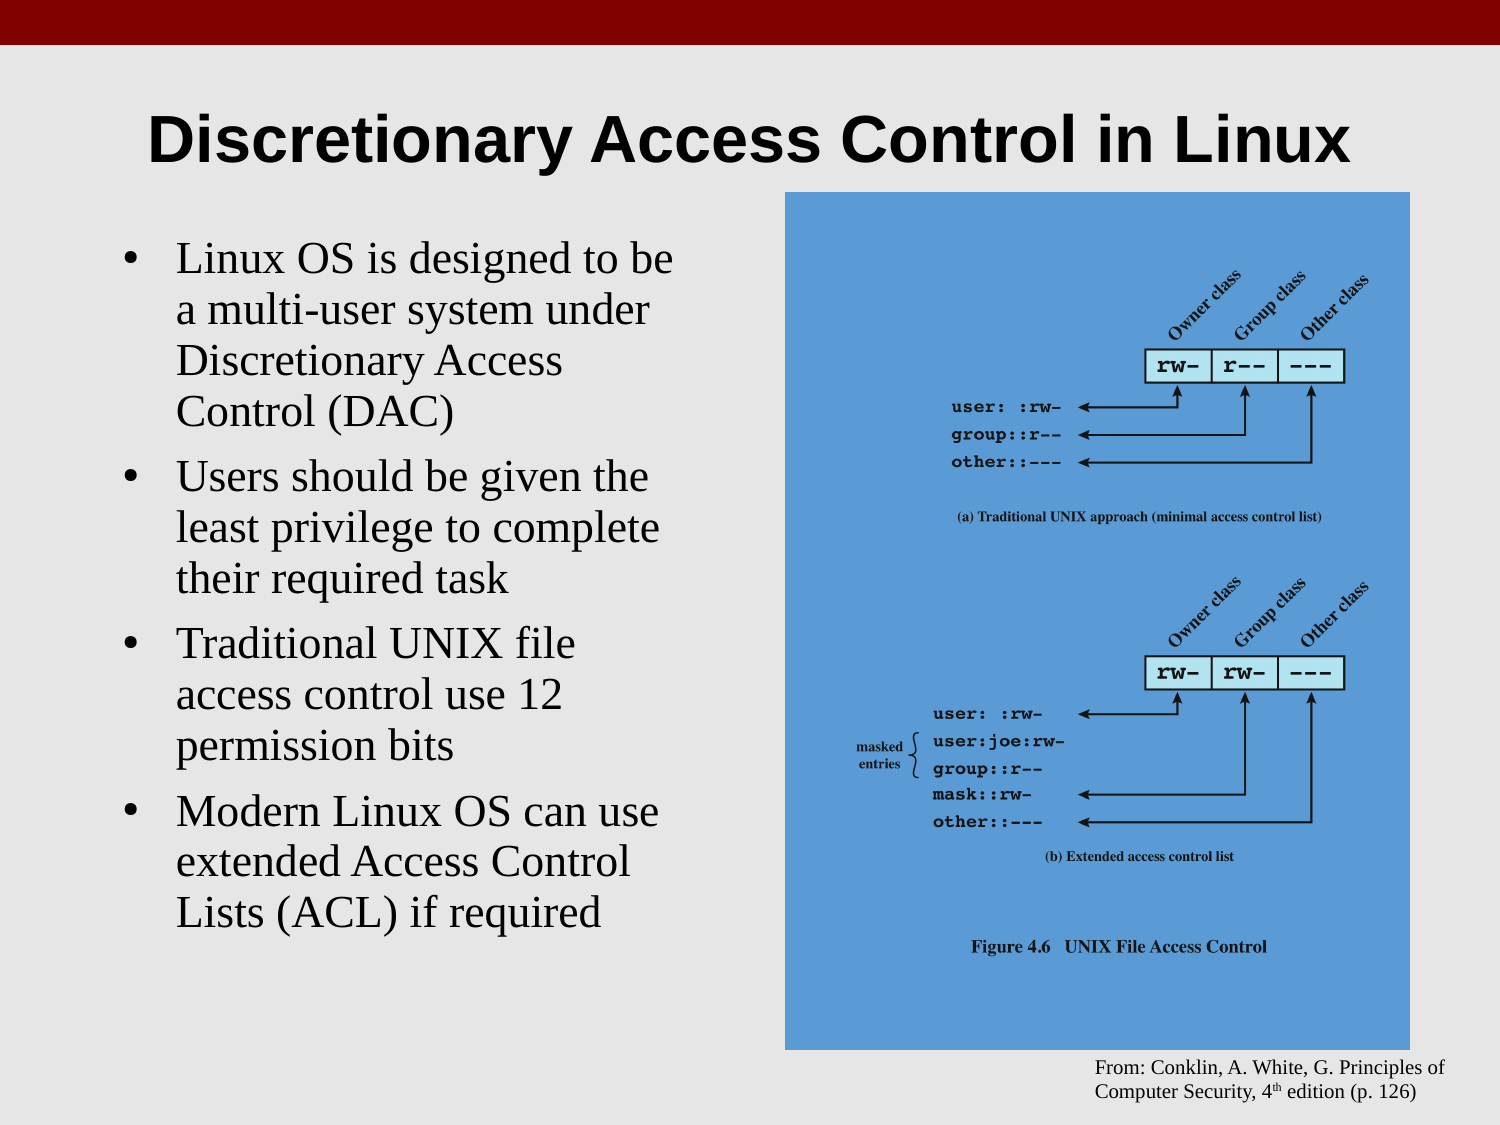

# Discretionary Access Control in Linux
Linux OS is designed to be a multi-user system under Discretionary Access Control (DAC)
Users should be given the least privilege to complete their required task
Traditional UNIX file access control use 12 permission bits
Modern Linux OS can use extended Access Control Lists (ACL) if required
From: Conklin, A. White, G. Principles of Computer Security, 4th edition (p. 126)